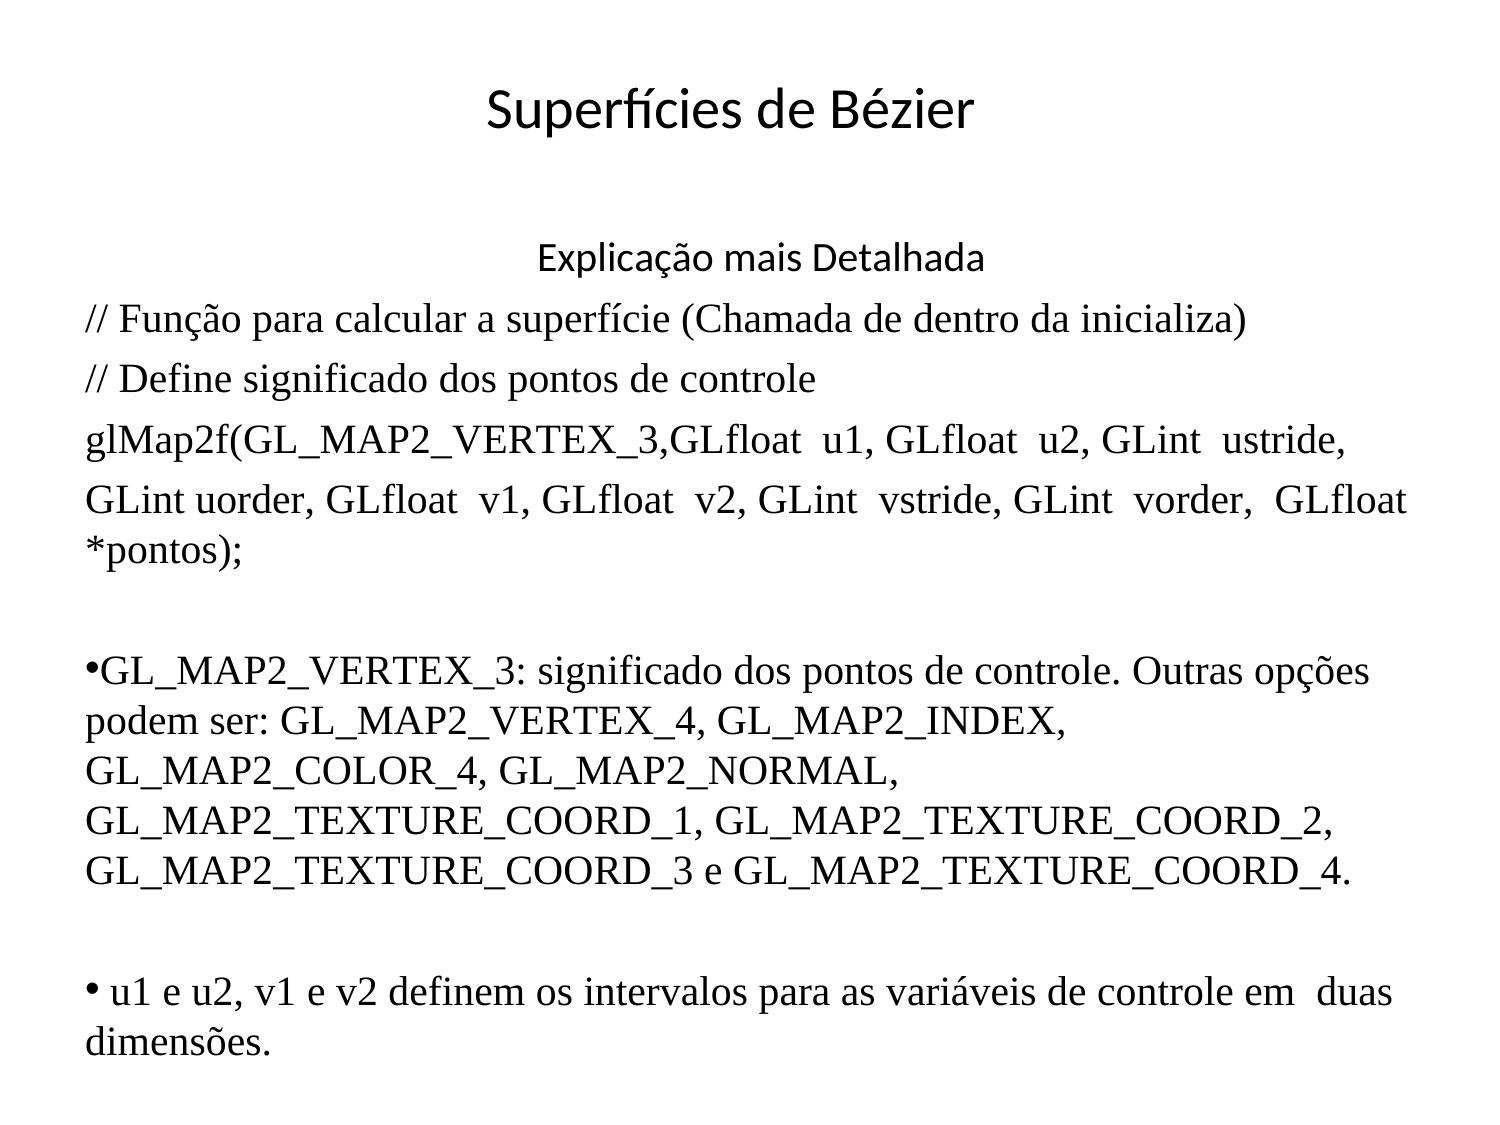

# Superfícies de Bézier
Explicação mais Detalhada
// Função para calcular a superfície (Chamada de dentro da inicializa)
// Define significado dos pontos de controle
glMap2f(GL_MAP2_VERTEX_3,GLfloat u1, GLfloat u2, GLint ustride,
GLint uorder, GLfloat v1, GLfloat v2, GLint vstride, GLint vorder, GLfloat *pontos);
GL_MAP2_VERTEX_3: significado dos pontos de controle. Outras opções podem ser: GL_MAP2_VERTEX_4, GL_MAP2_INDEX, GL_MAP2_COLOR_4, GL_MAP2_NORMAL, GL_MAP2_TEXTURE_COORD_1, GL_MAP2_TEXTURE_COORD_2, GL_MAP2_TEXTURE_COORD_3 e GL_MAP2_TEXTURE_COORD_4.
 u1 e u2, v1 e v2 definem os intervalos para as variáveis de controle em duas dimensões.